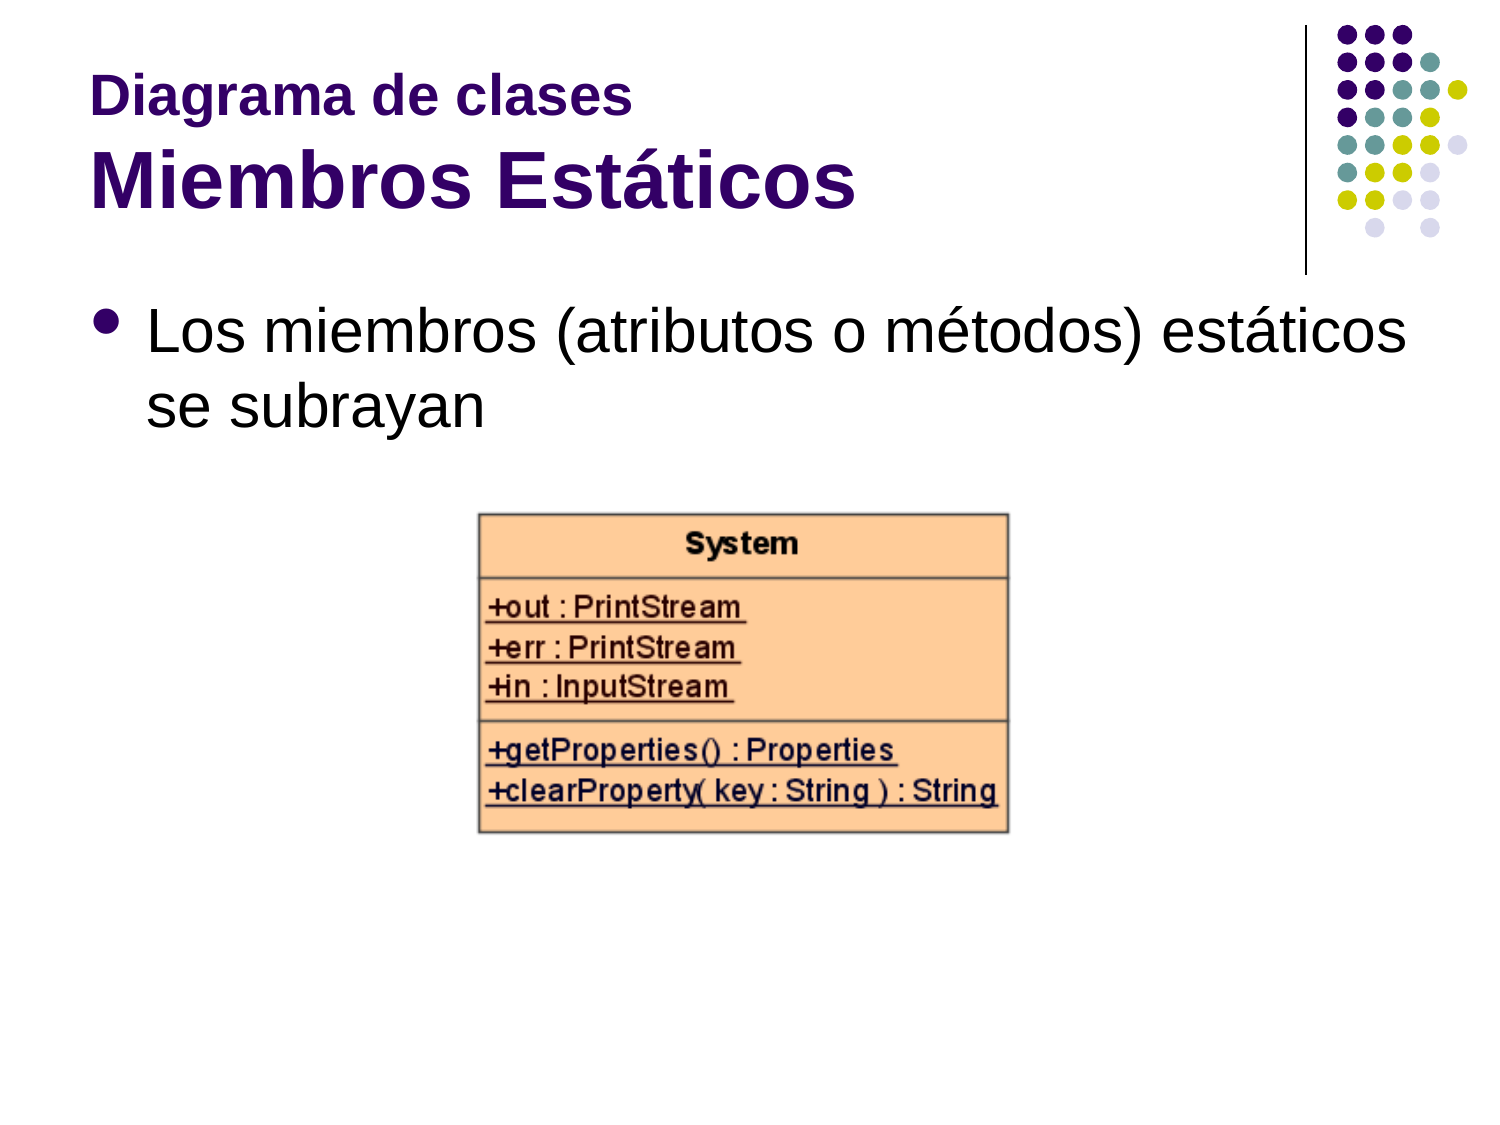

# Diagrama de clases Miembros Estáticos
Los miembros (atributos o métodos) estáticos se subrayan